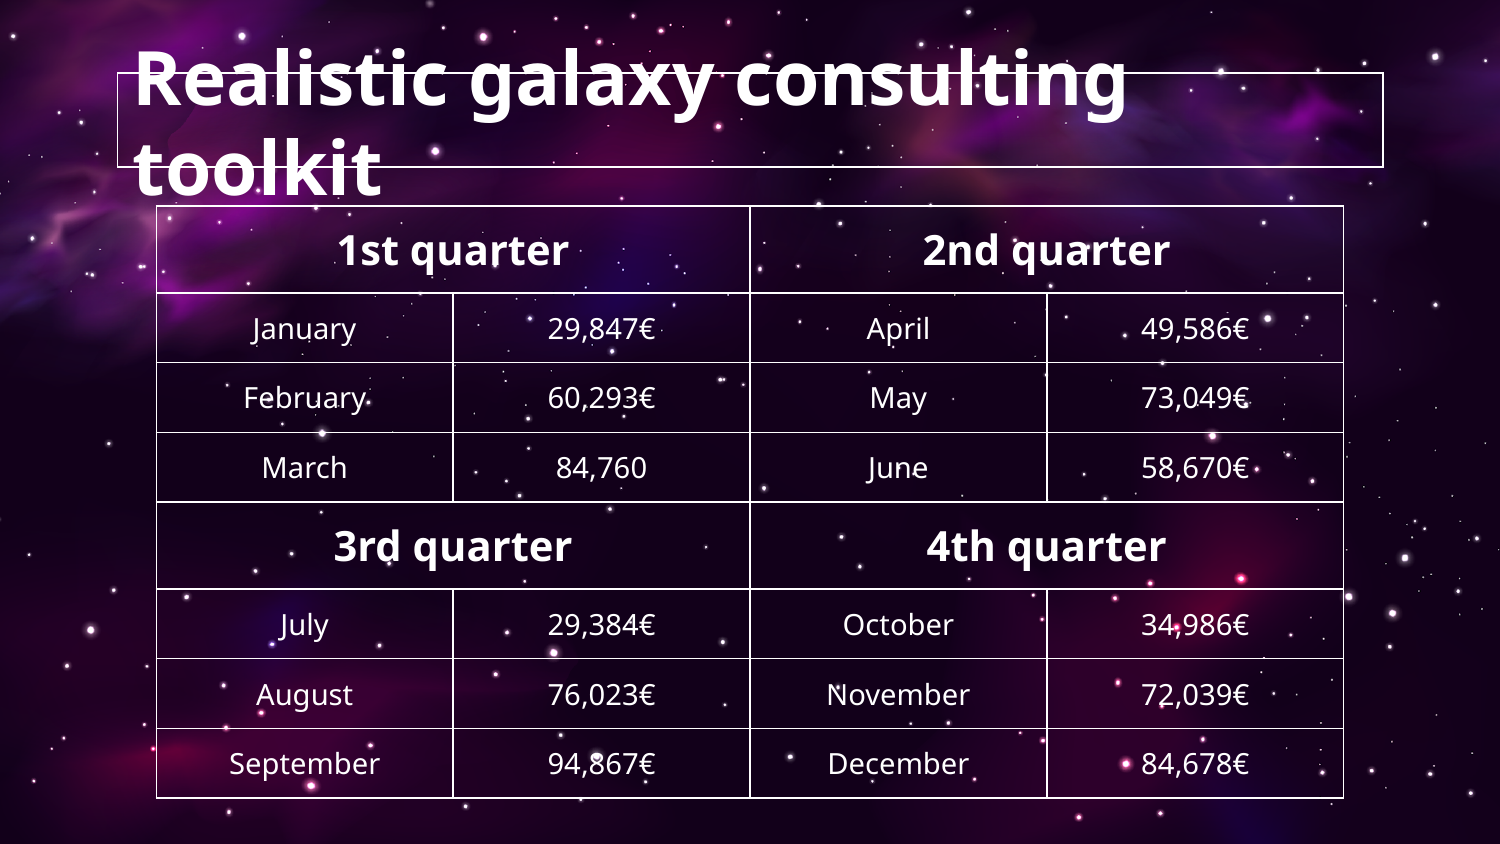

# Realistic galaxy consulting toolkit
| 1st quarter | | 2nd quarter | |
| --- | --- | --- | --- |
| January | 29,847€ | April | 49,586€ |
| February | 60,293€ | May | 73,049€ |
| March | 84,760 | June | 58,670€ |
| 3rd quarter | | 4th quarter | |
| July | 29,384€ | October | 34,986€ |
| August | 76,023€ | November | 72,039€ |
| September | 94,867€ | December | 84,678€ |